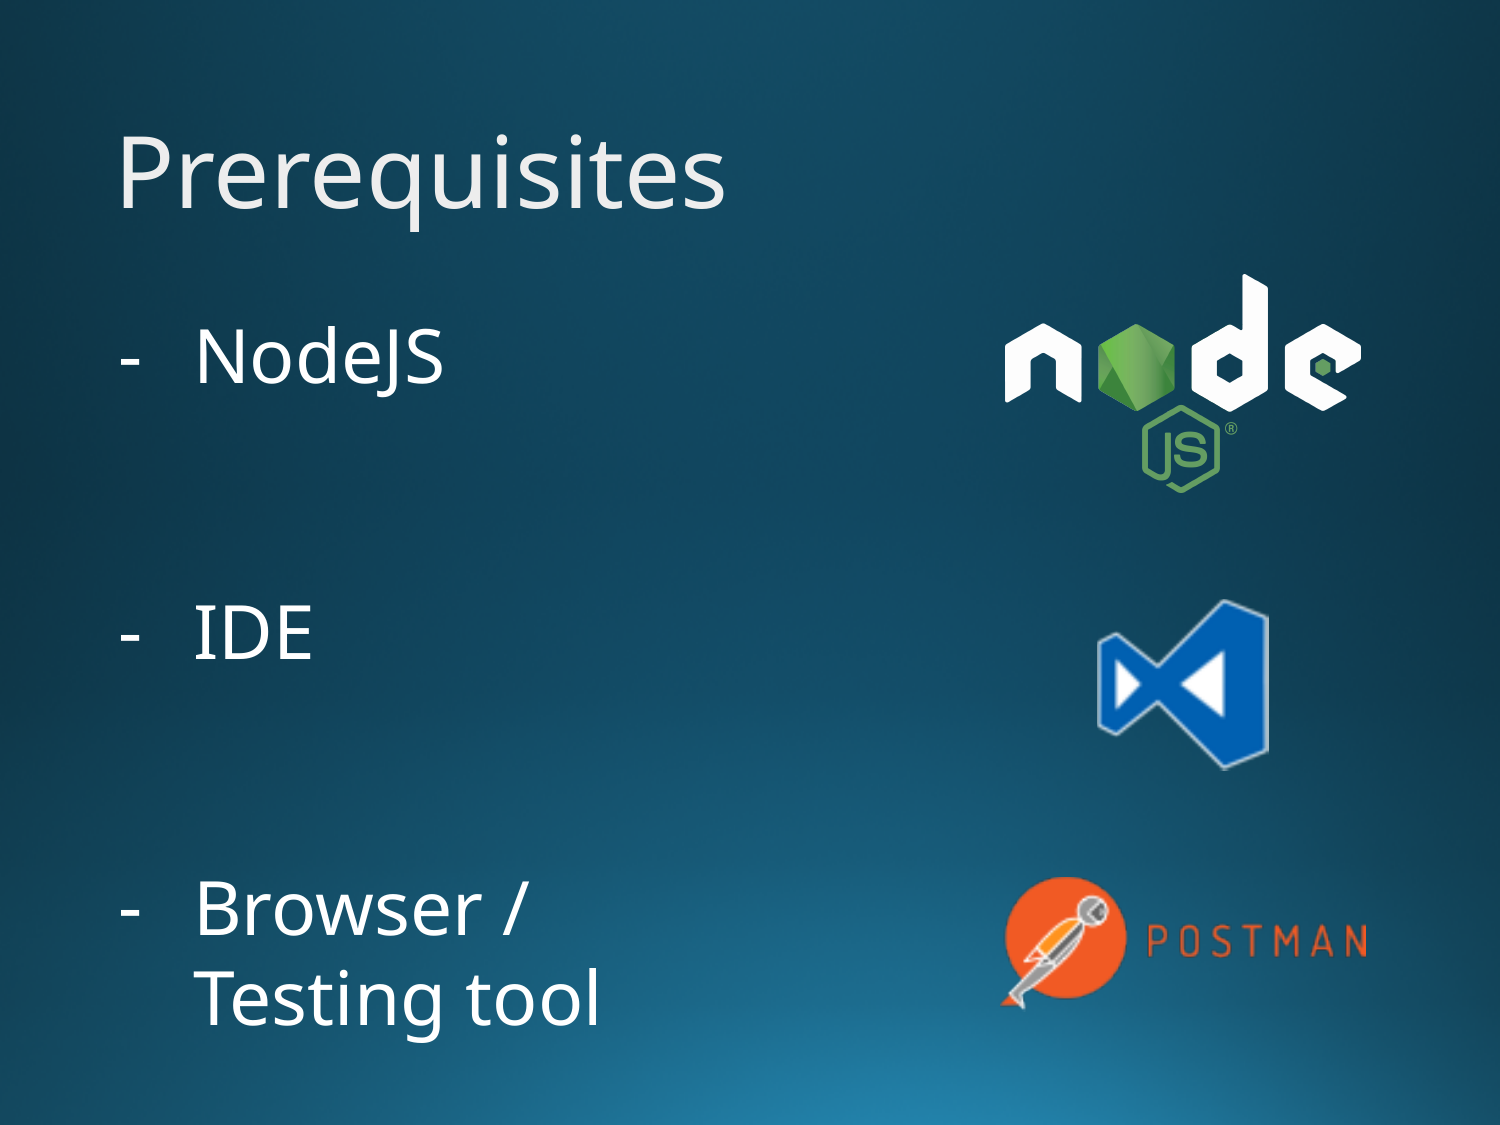

# Prerequisites
NodeJS
IDE
Browser / Testing tool